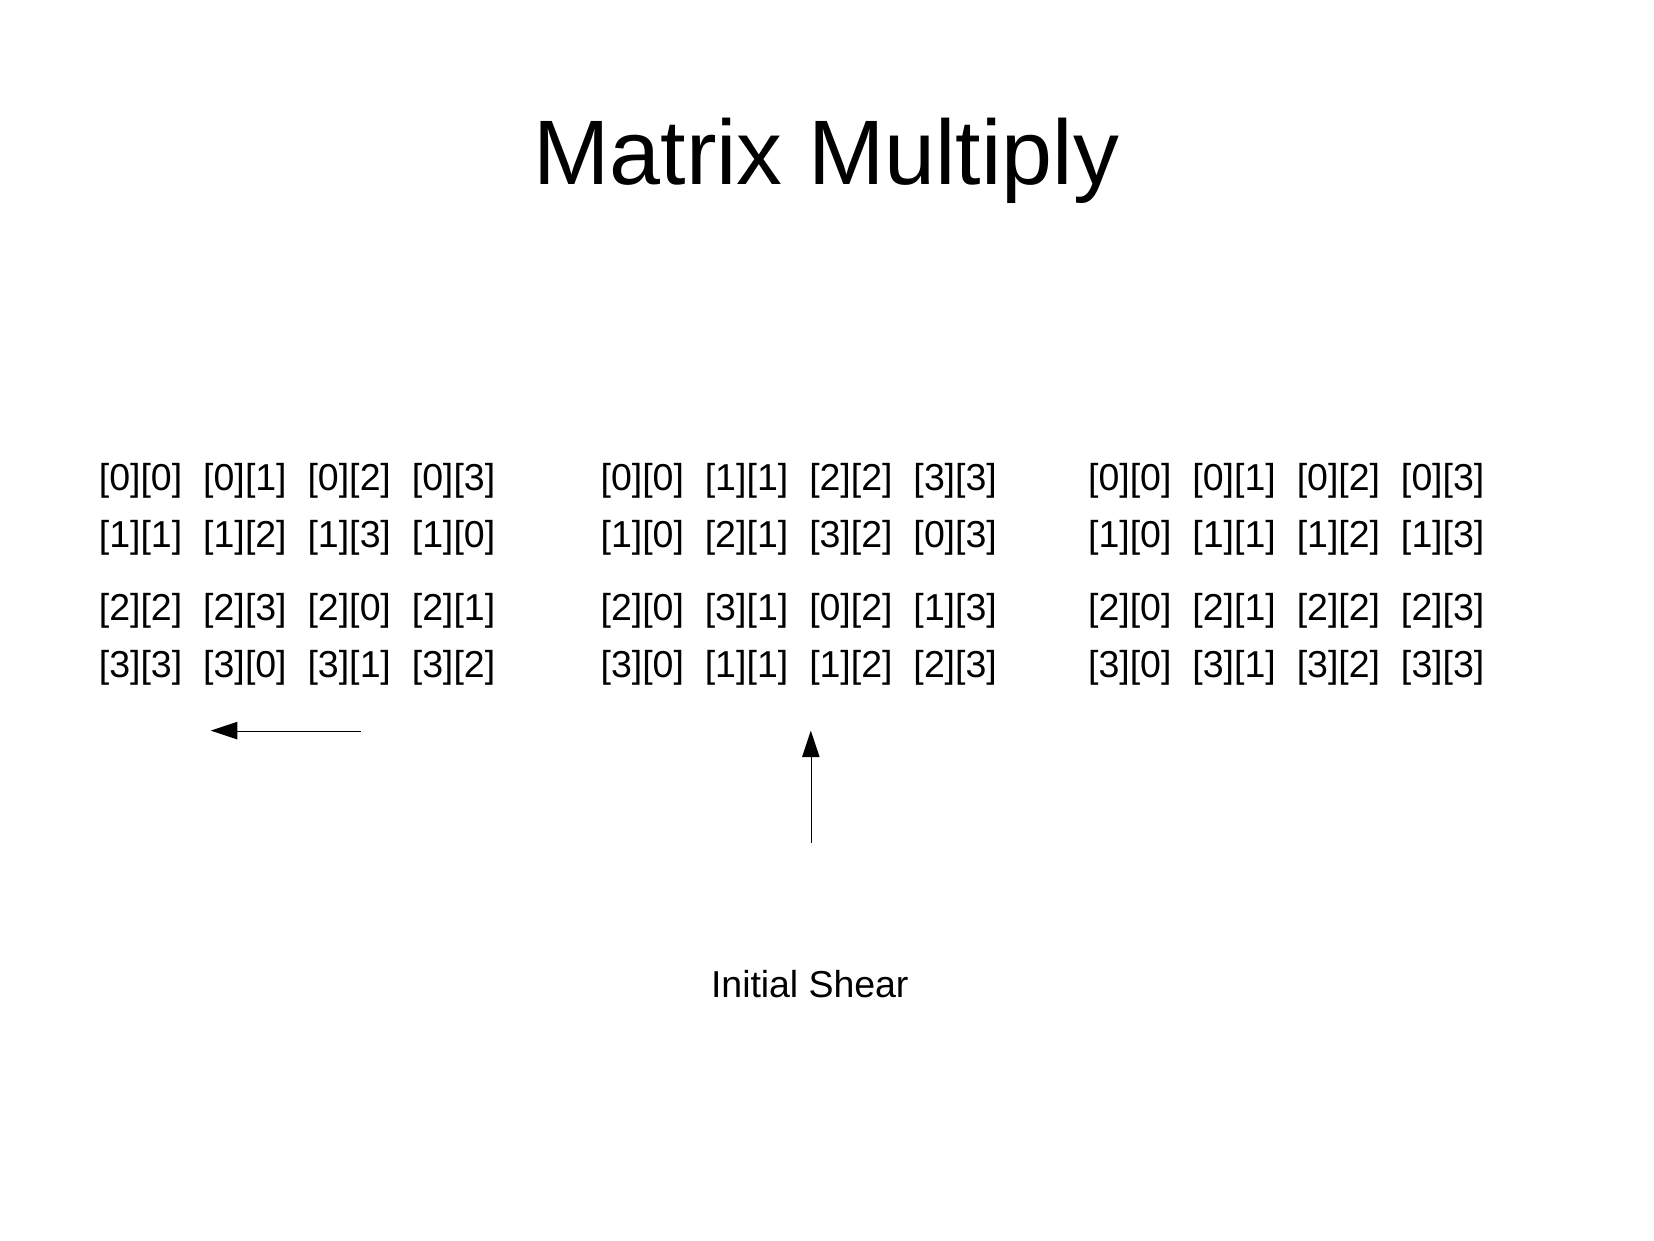

# Matrix Multiply
[0][0] [0][1] [0][2] [0][3]
[0][0] [1][1] [2][2] [3][3]
[0][0] [0][1] [0][2] [0][3]
[1][1] [1][2] [1][3] [1][0]
[1][0] [2][1] [3][2] [0][3]
[1][0] [1][1] [1][2] [1][3]
[2][2] [2][3] [2][0] [2][1]
[2][0] [3][1] [0][2] [1][3]
[2][0] [2][1] [2][2] [2][3]
[3][3] [3][0] [3][1] [3][2]
[3][0] [1][1] [1][2] [2][3]
[3][0] [3][1] [3][2] [3][3]
Initial Shear